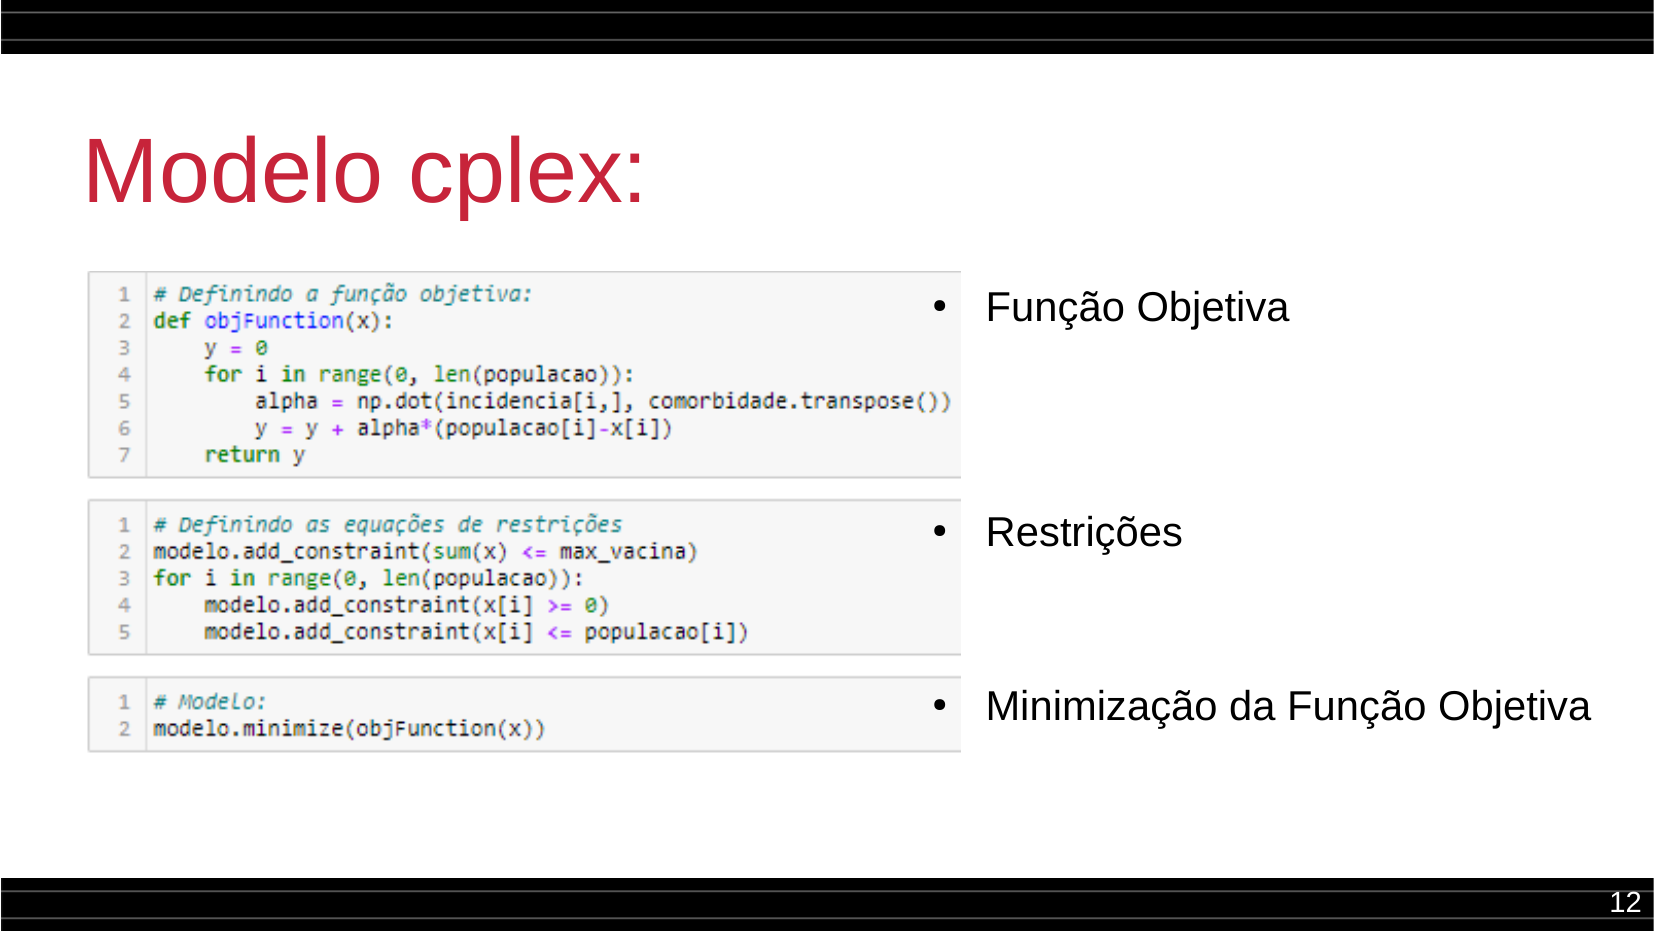

# Modelo cplex:
Função Objetiva
Restrições
Minimização da Função Objetiva